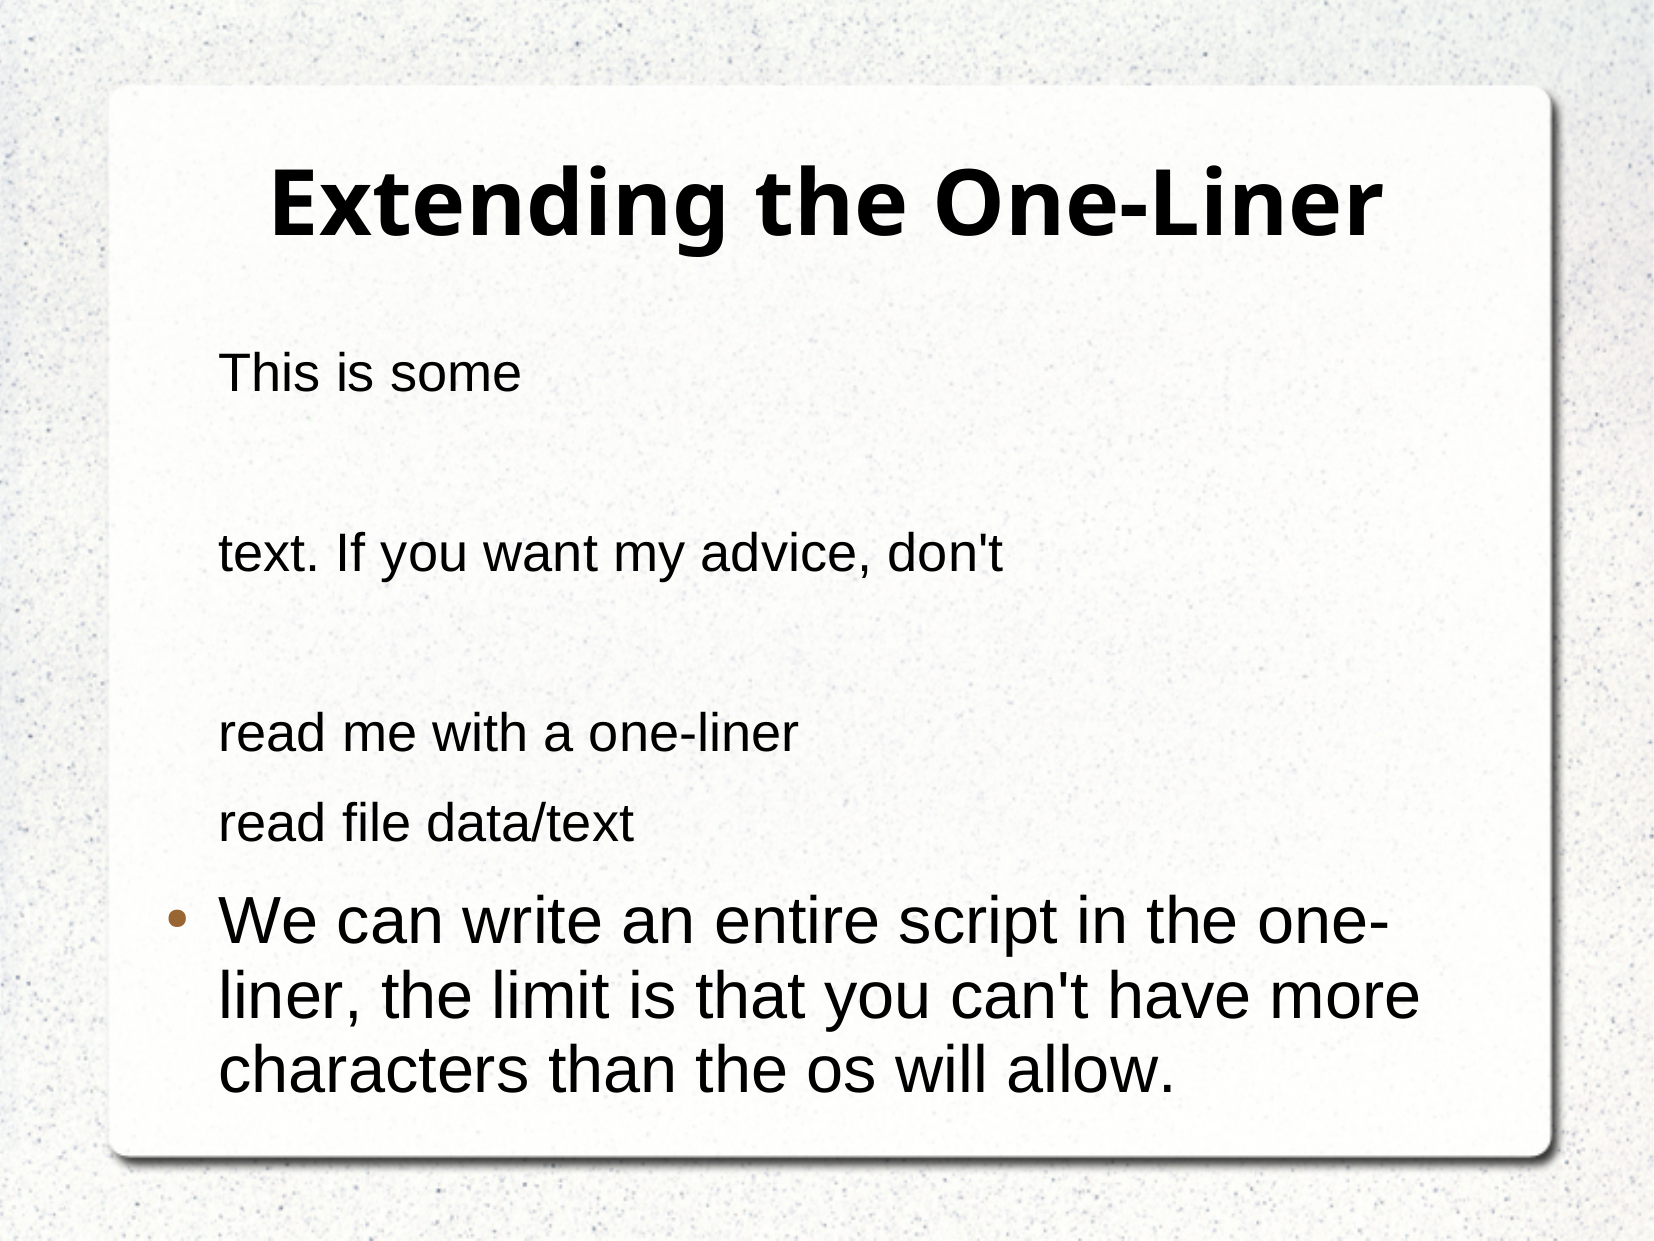

# Extending the One-Liner
This is some
text. If you want my advice, don't
read me with a one-liner
read file data/text
We can write an entire script in the one-liner, the limit is that you can't have more characters than the os will allow.